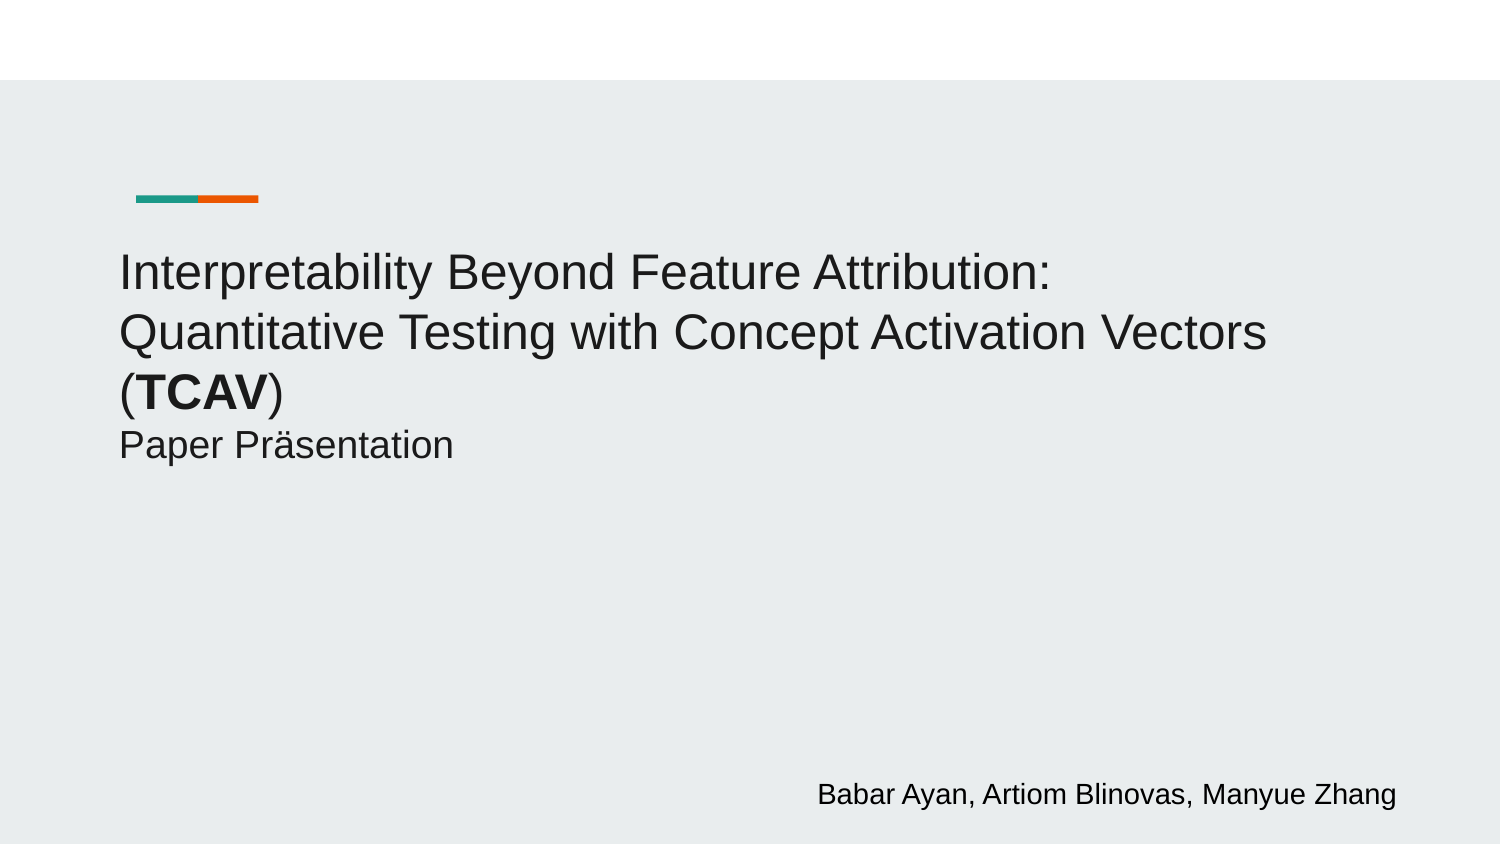

Interpretability Beyond Feature Attribution:
Quantitative Testing with Concept Activation Vectors (TCAV)
Paper Präsentation
Babar Ayan, Artiom Blinovas, Manyue Zhang